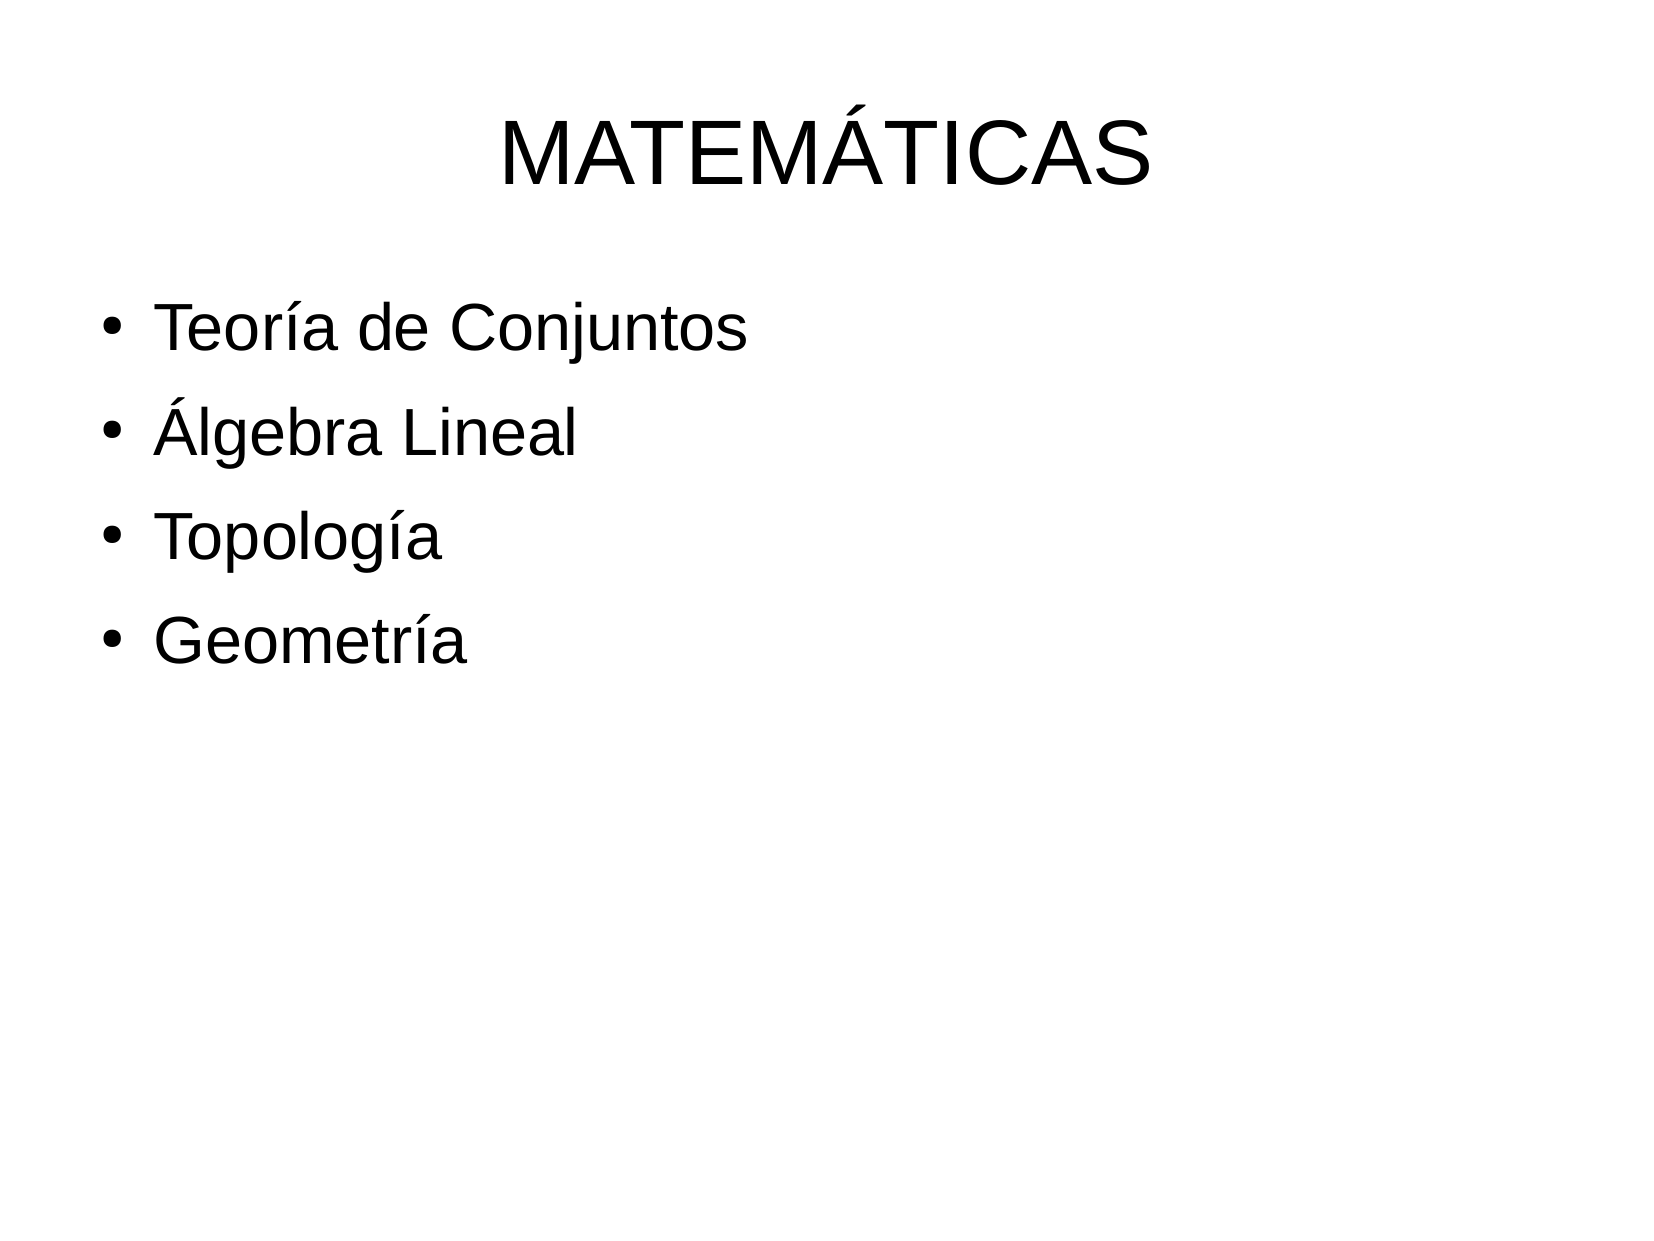

# MATEMÁTICAS
Teoría de Conjuntos
Álgebra Lineal
Topología
Geometría